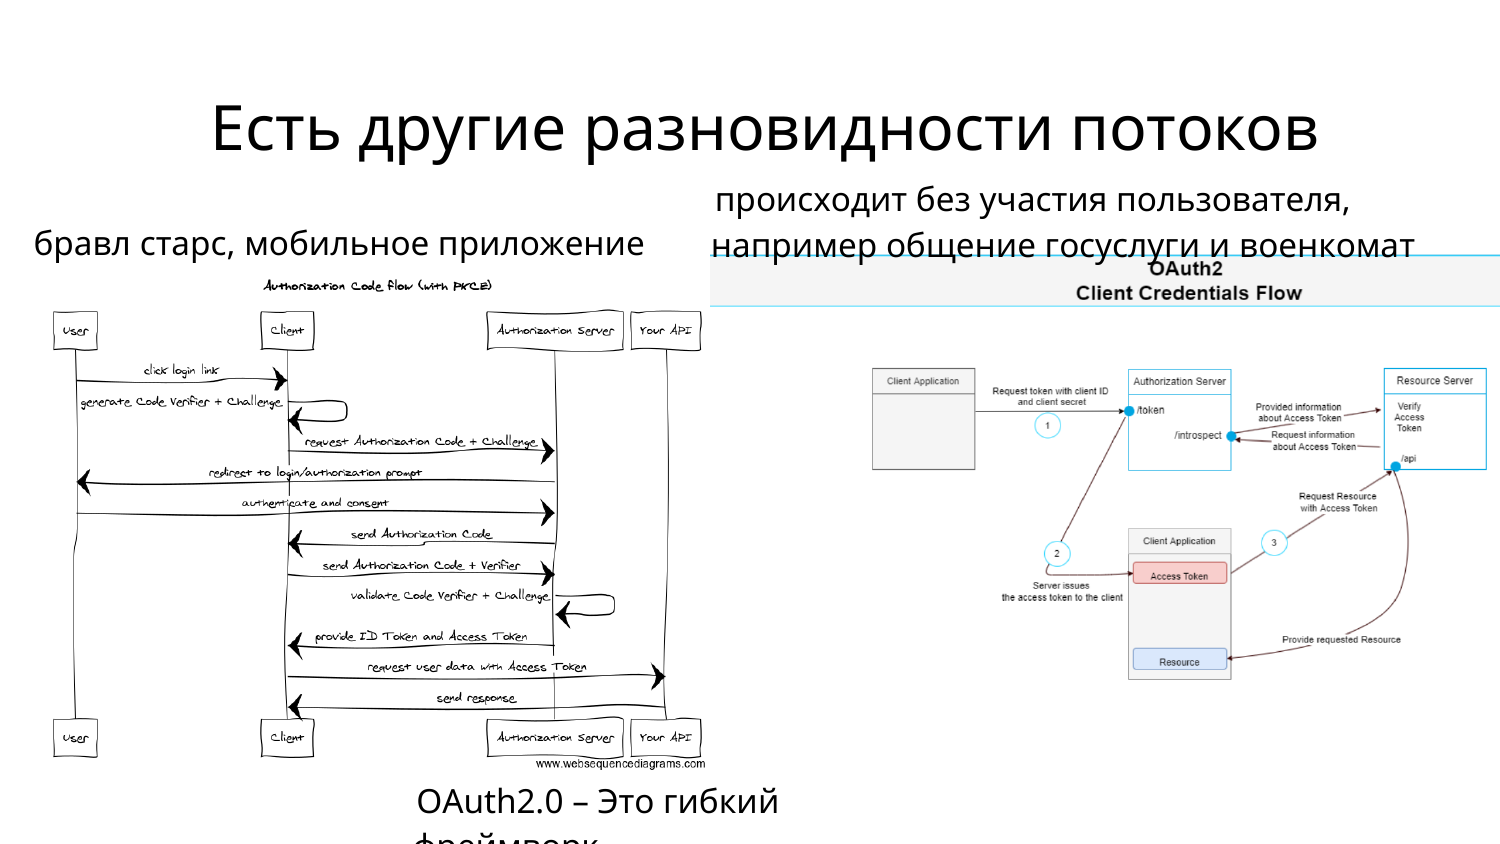

# Есть другие разновидности потоков
происходит без участия пользователя, например общение госуслуги и военкомат
бравл старс, мобильное приложение
OAuth2.0 – Это гибкий фреймворк